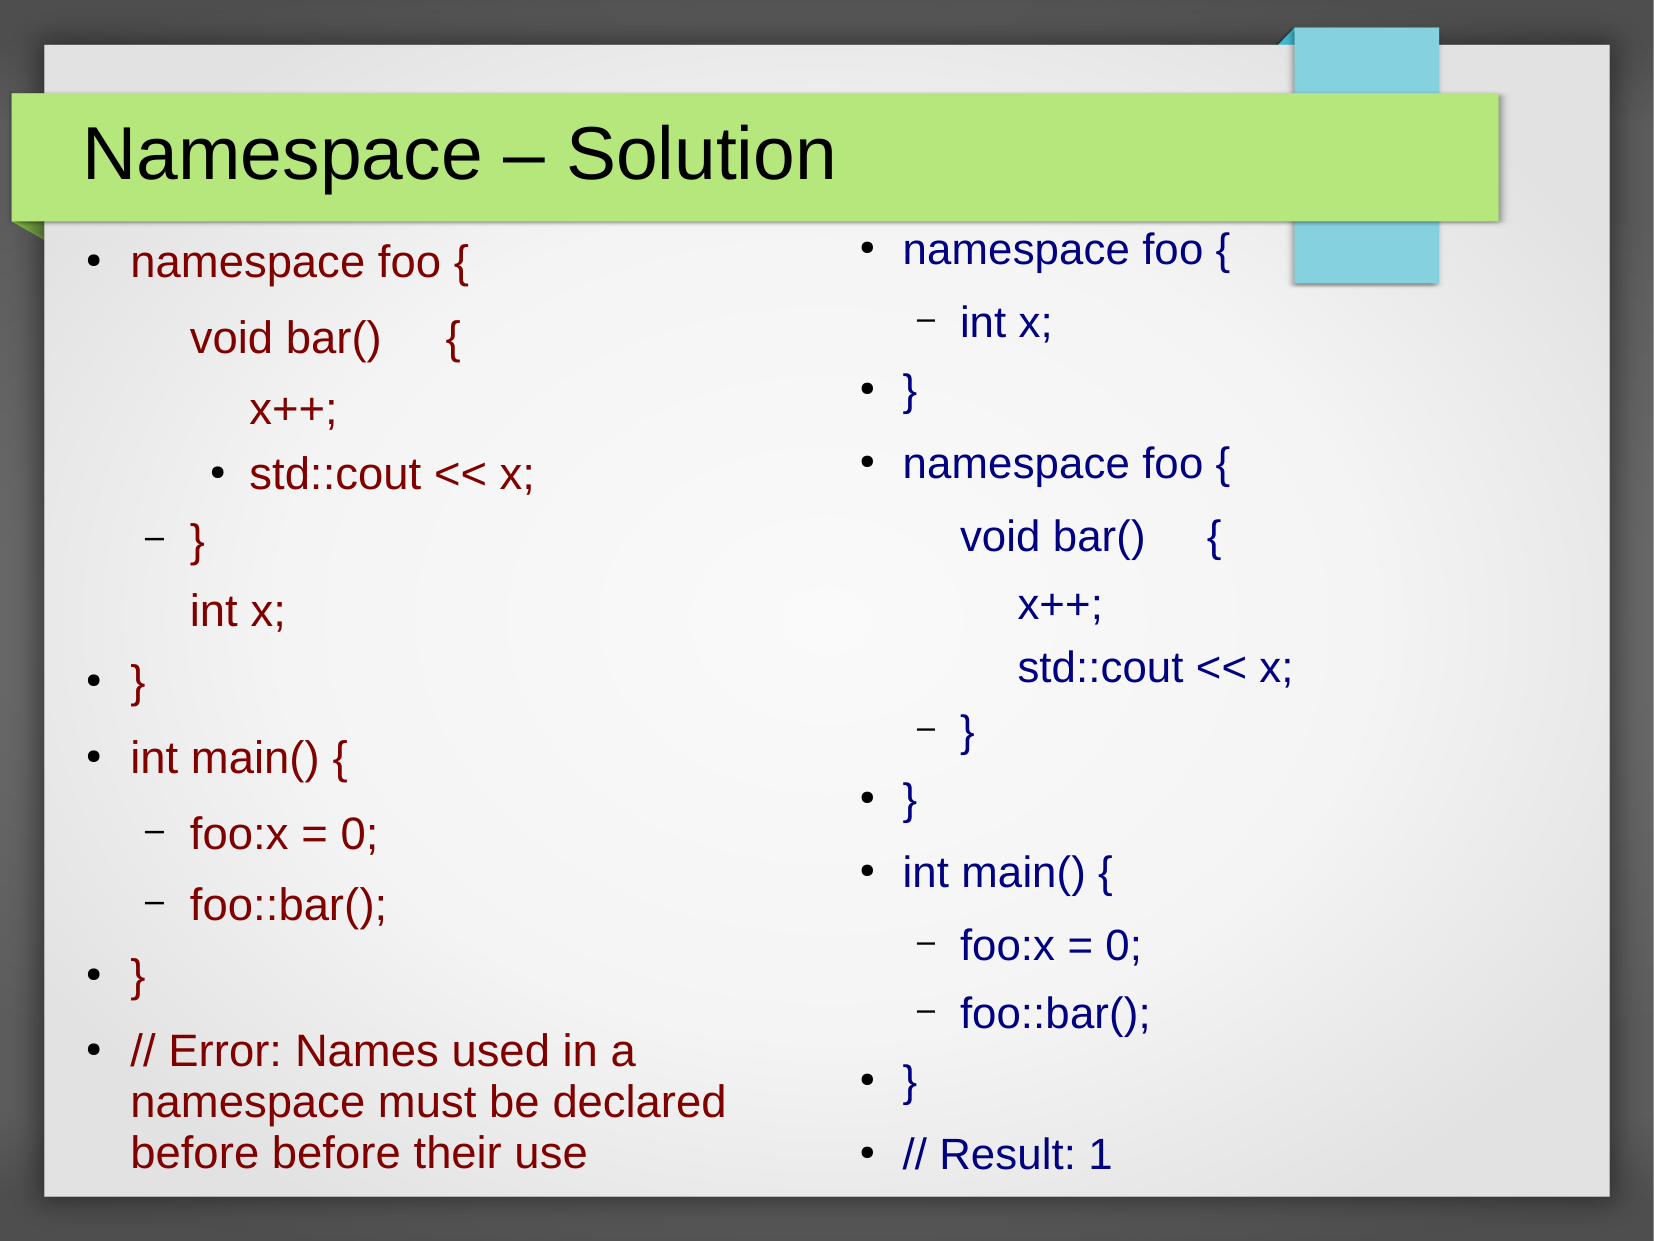

# Namespace – Solution
namespace foo {
int x;
}
namespace foo {
void bar() {
x++;
std::cout << x;
}
}
int main() {
foo:x = 0;
foo::bar();
}
// Result: 1
namespace foo {
void bar() {
x++;
std::cout << x;
}
int x;
}
int main() {
foo:x = 0;
foo::bar();
}
// Error: Names used in a namespace must be declared before before their use